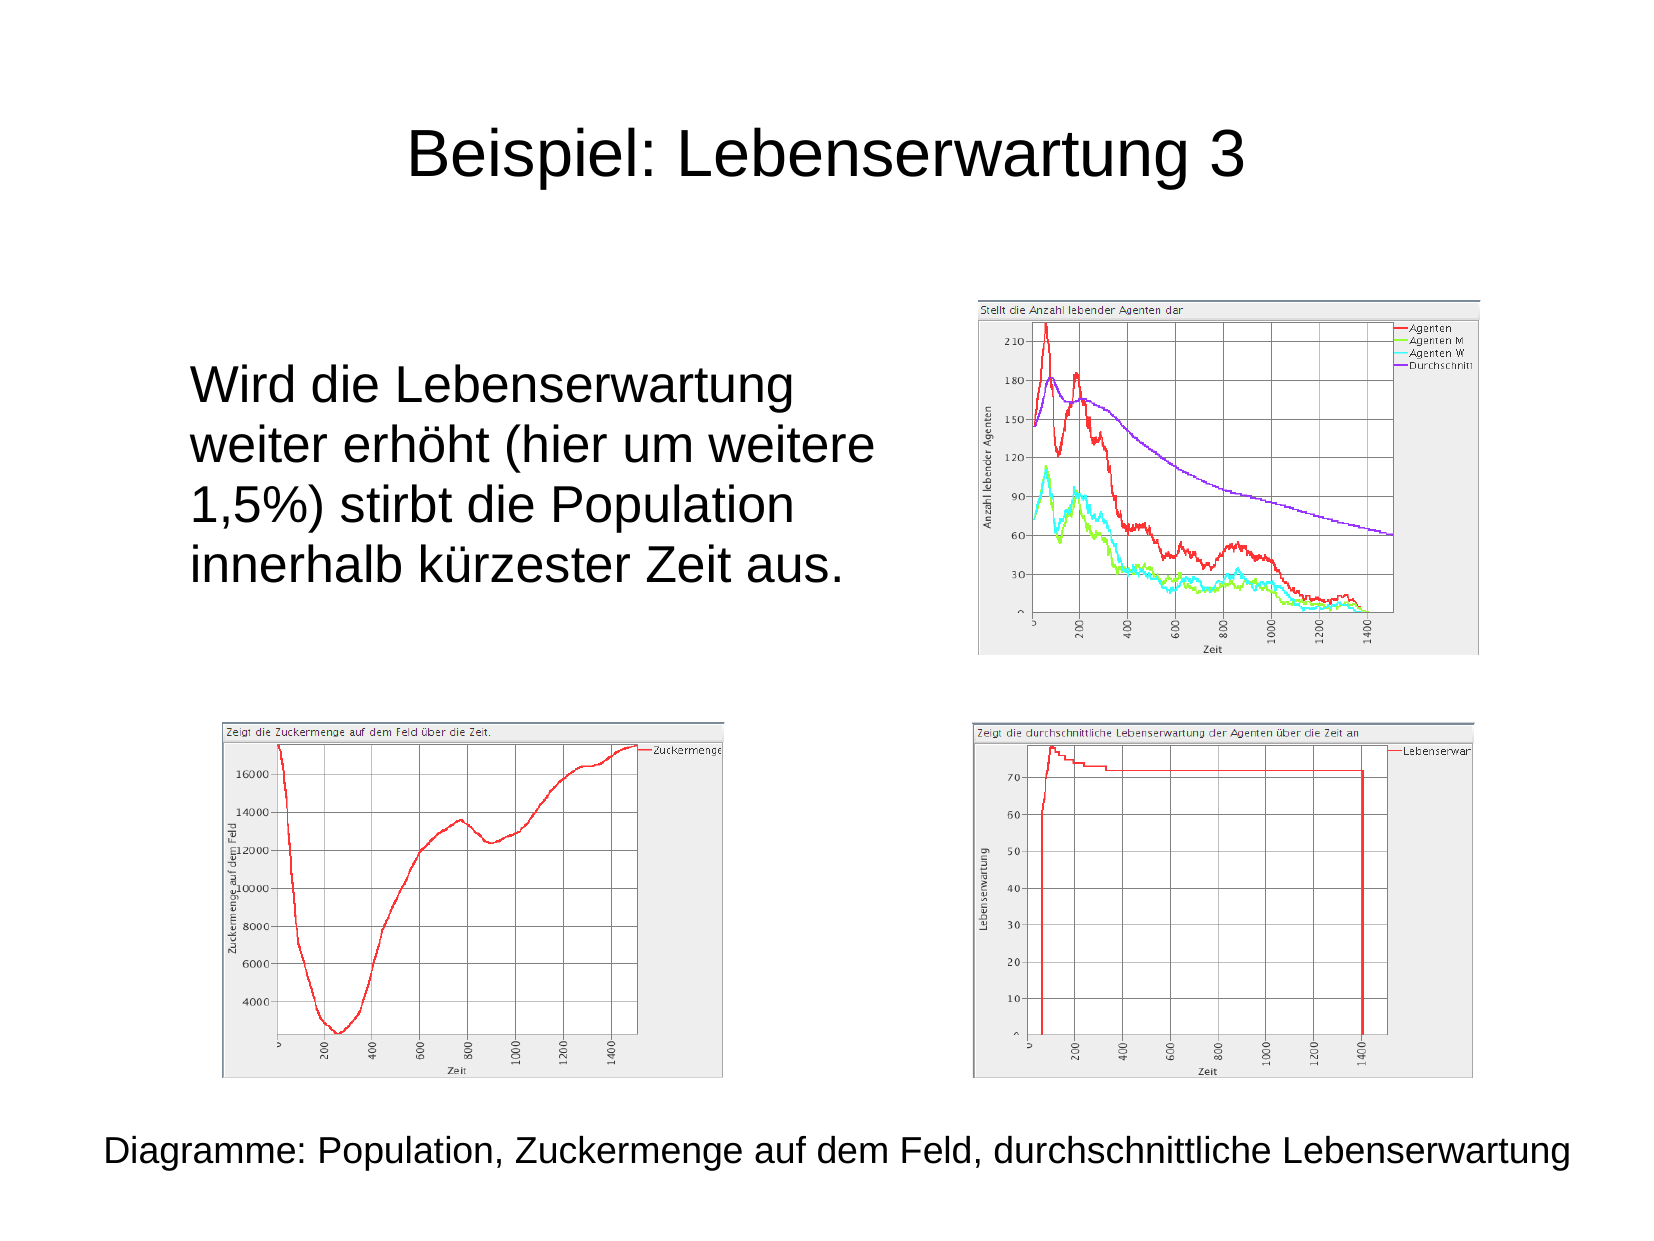

# Beispiel: Lebenserwartung 3
Diagramme: Population, Zuckermenge auf dem Feld, durchschnittliche Lebenserwartung